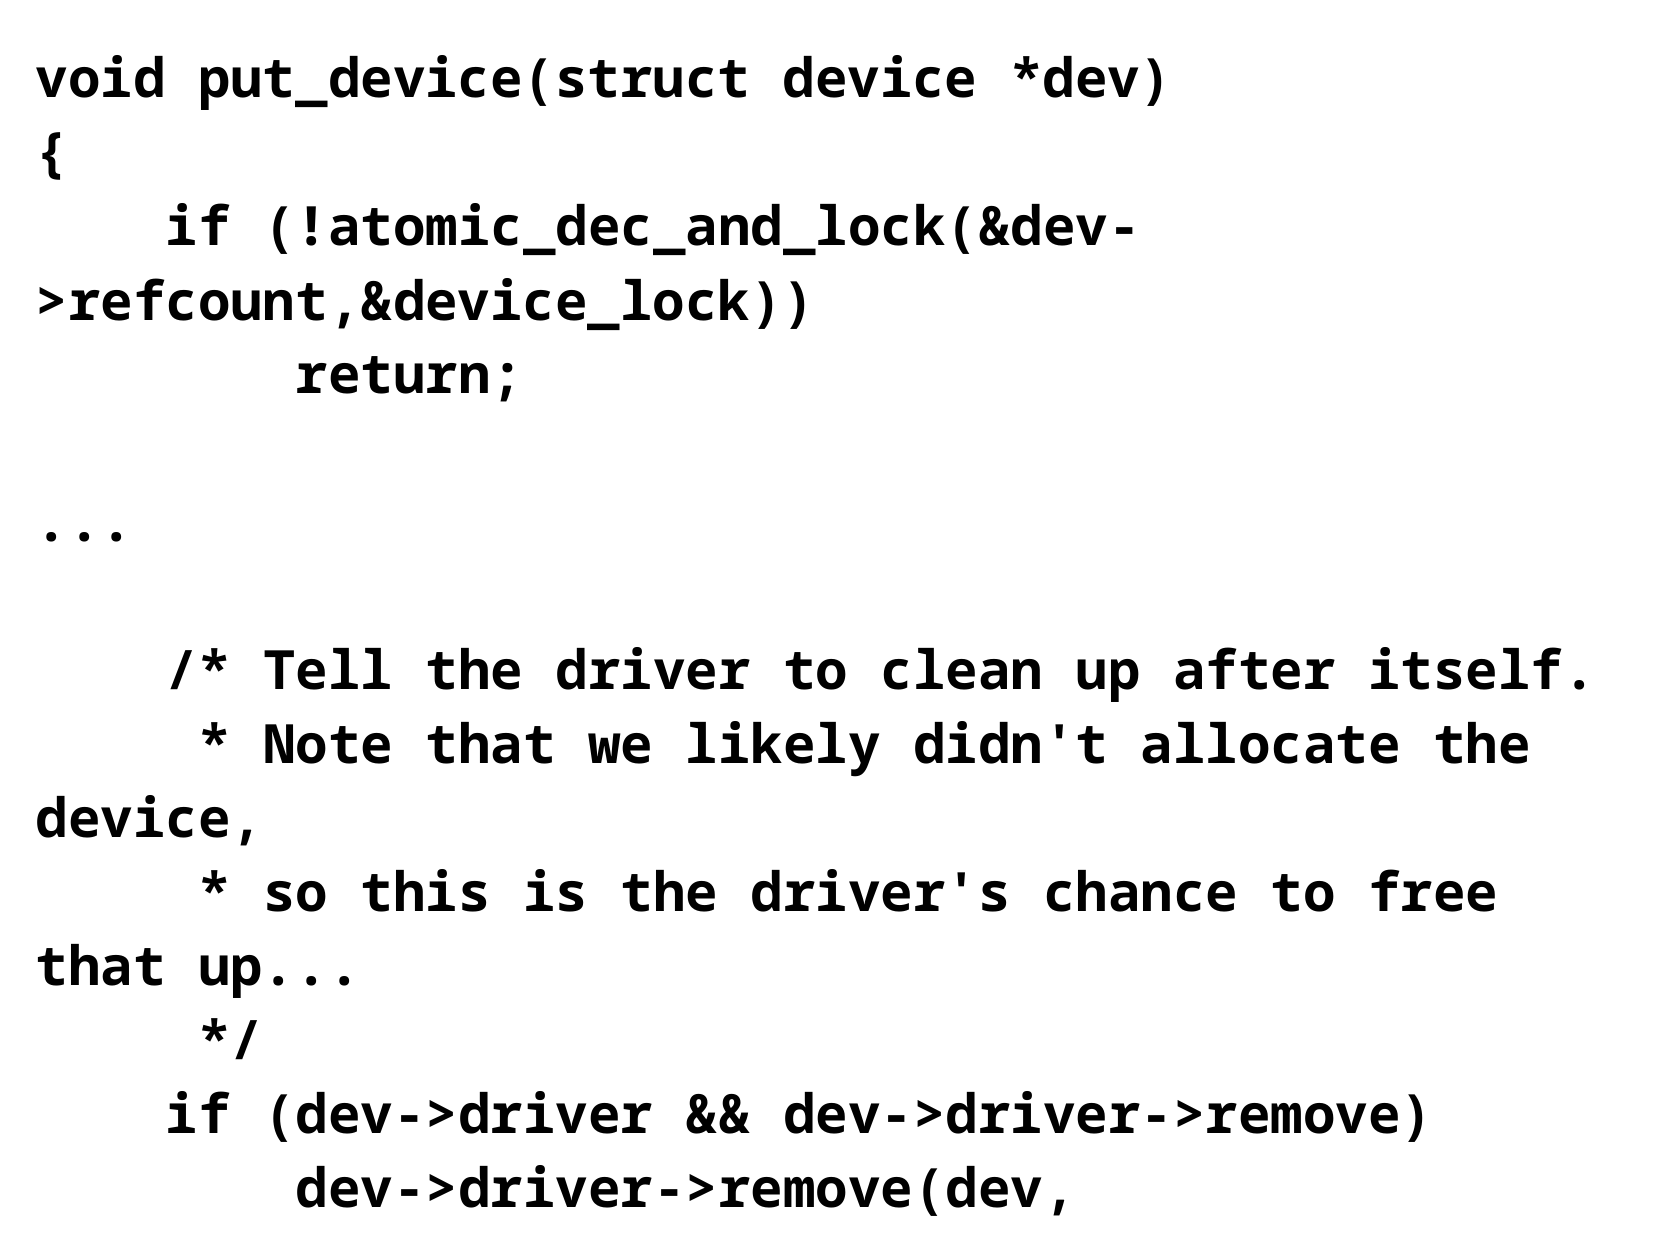

void put_device(struct device *dev)
{
 if (!atomic_dec_and_lock(&dev->refcount,&device_lock))
 return;
...
 /* Tell the driver to clean up after itself.
 * Note that we likely didn't allocate the device,
 * so this is the driver's chance to free that up...
 */
 if (dev->driver && dev->driver->remove)
 dev->driver->remove(dev, REMOVE_FREE_RESOURCES);
}
2.6.20 to 2.6.24-rc8